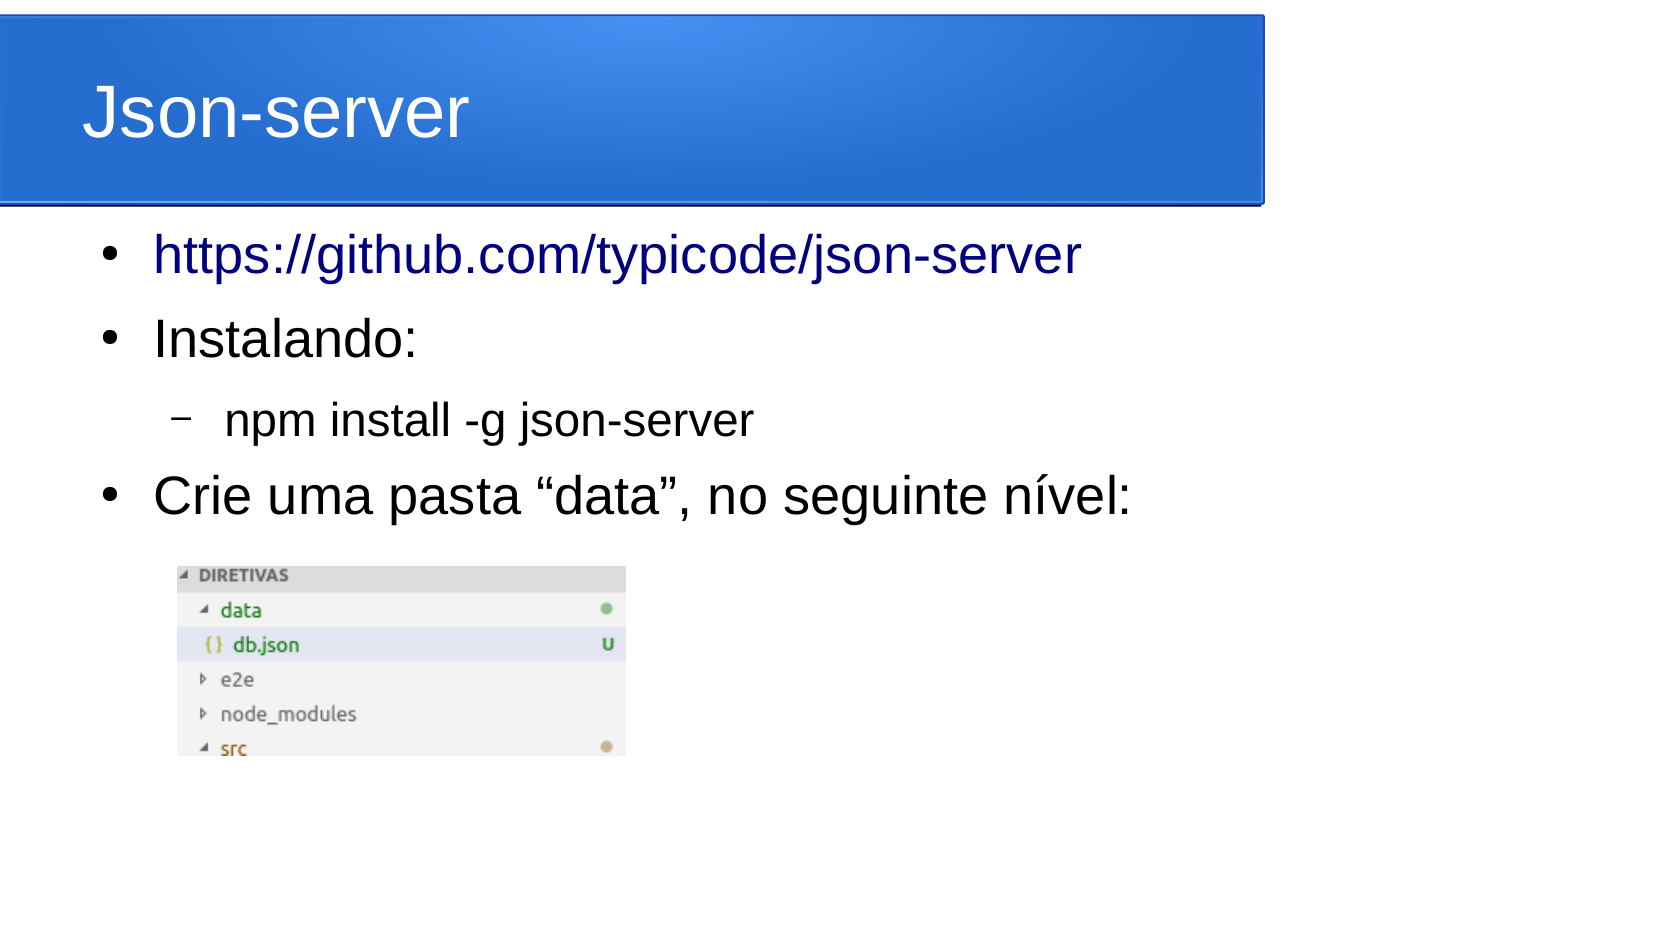

# Json-server
https://github.com/typicode/json-server
Instalando:
npm install -g json-server
Crie uma pasta “data”, no seguinte nível: